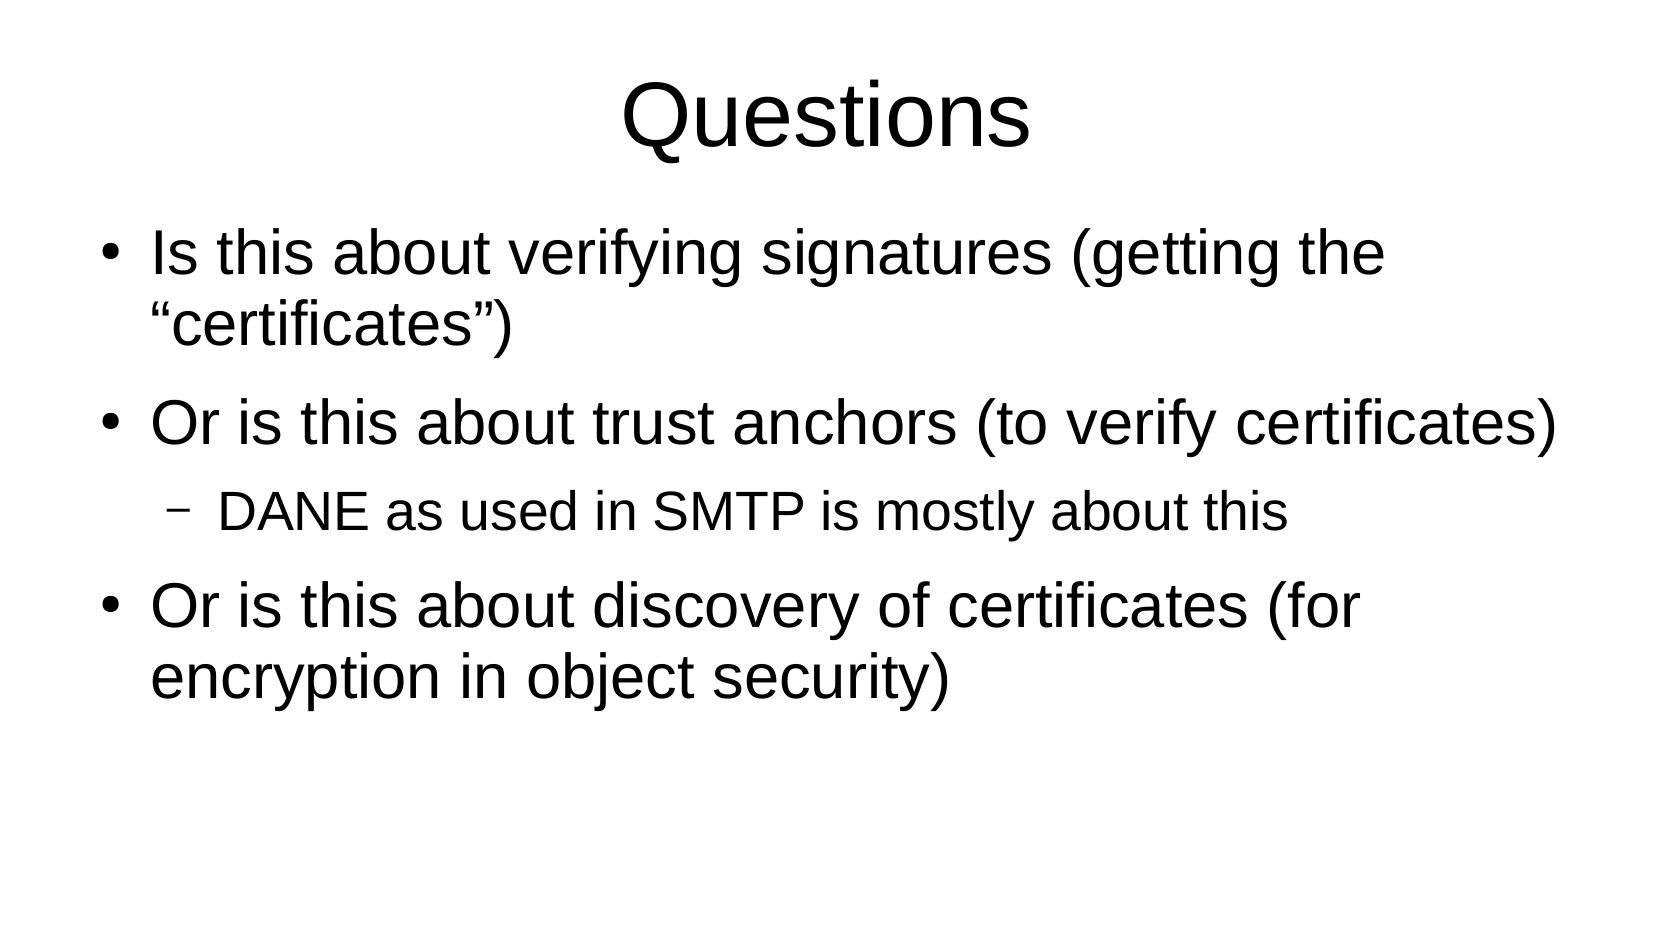

# Questions
Is this about verifying signatures (getting the “certificates”)
Or is this about trust anchors (to verify certificates)
DANE as used in SMTP is mostly about this
Or is this about discovery of certificates (for encryption in object security)